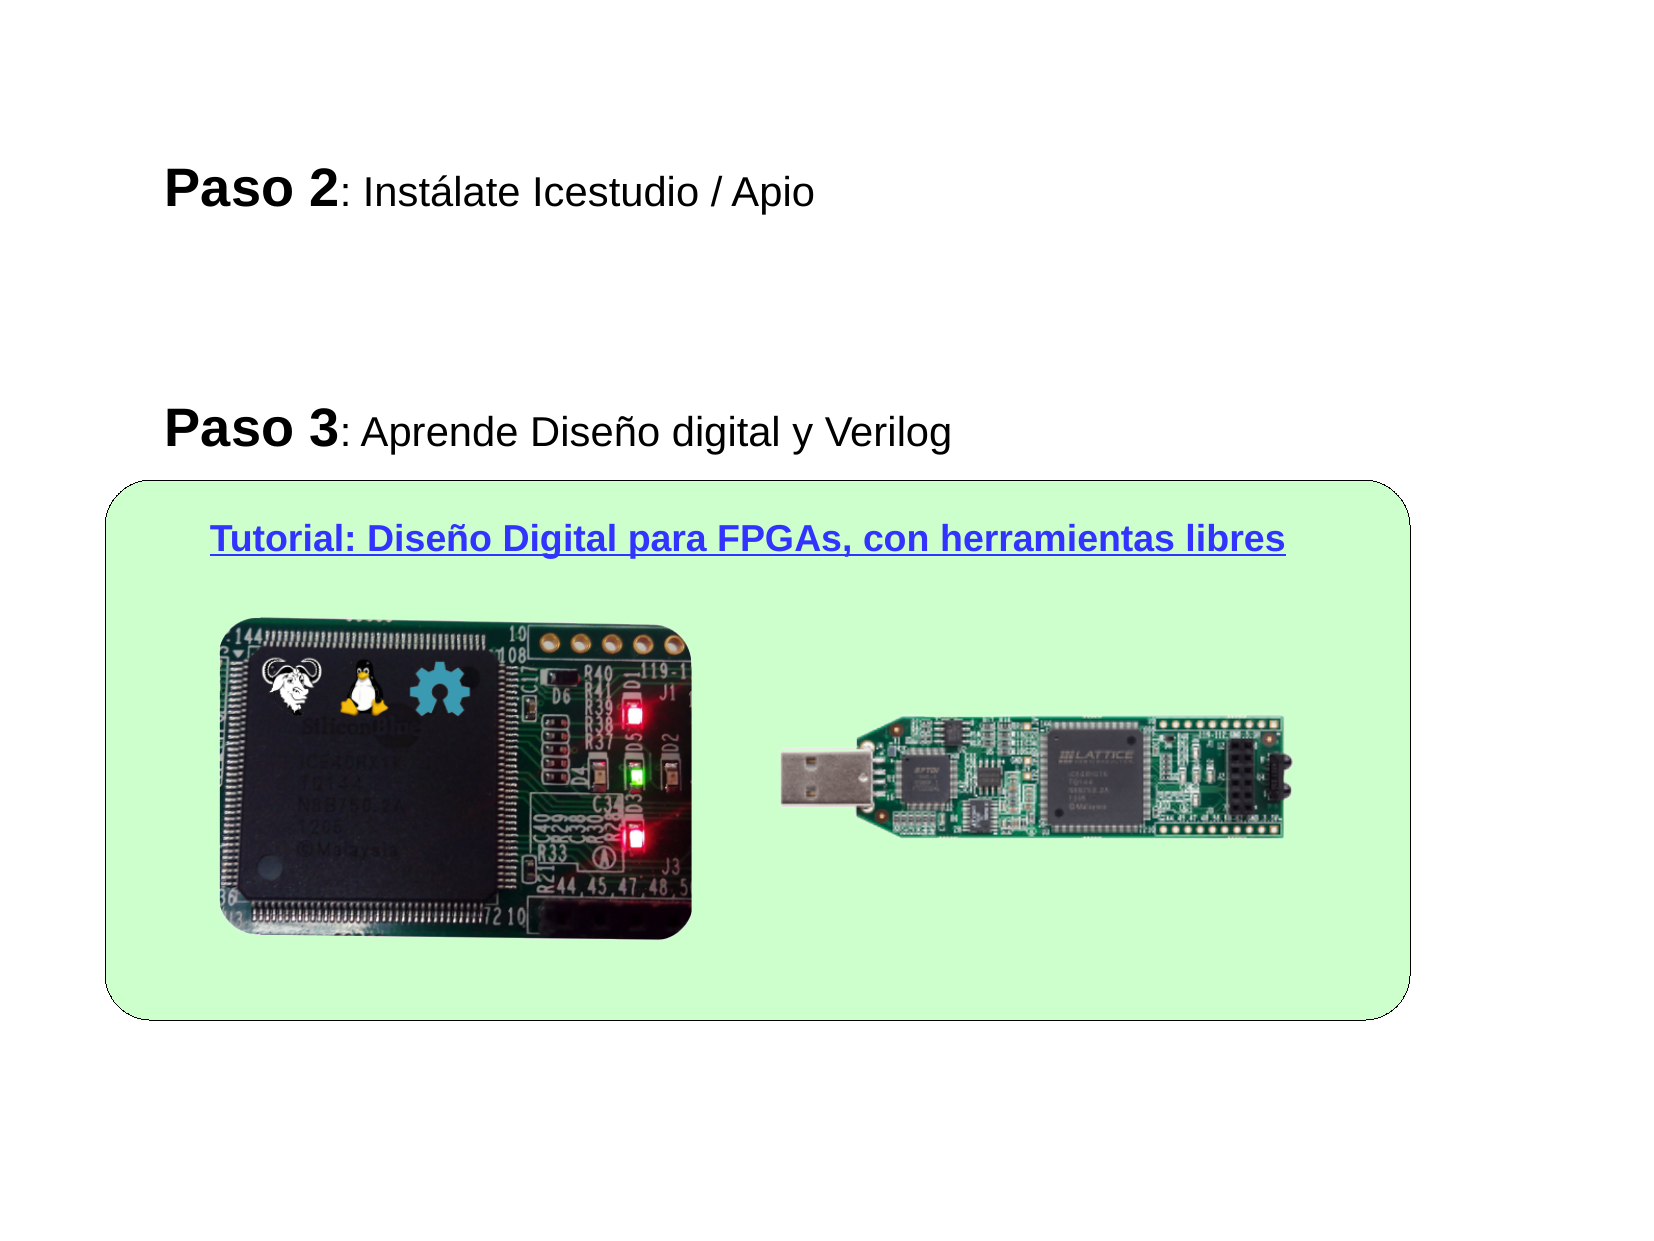

Paso 2: Instálate Icestudio / Apio
Paso 3: Aprende Diseño digital y Verilog
Tutorial: Diseño Digital para FPGAs, con herramientas libres